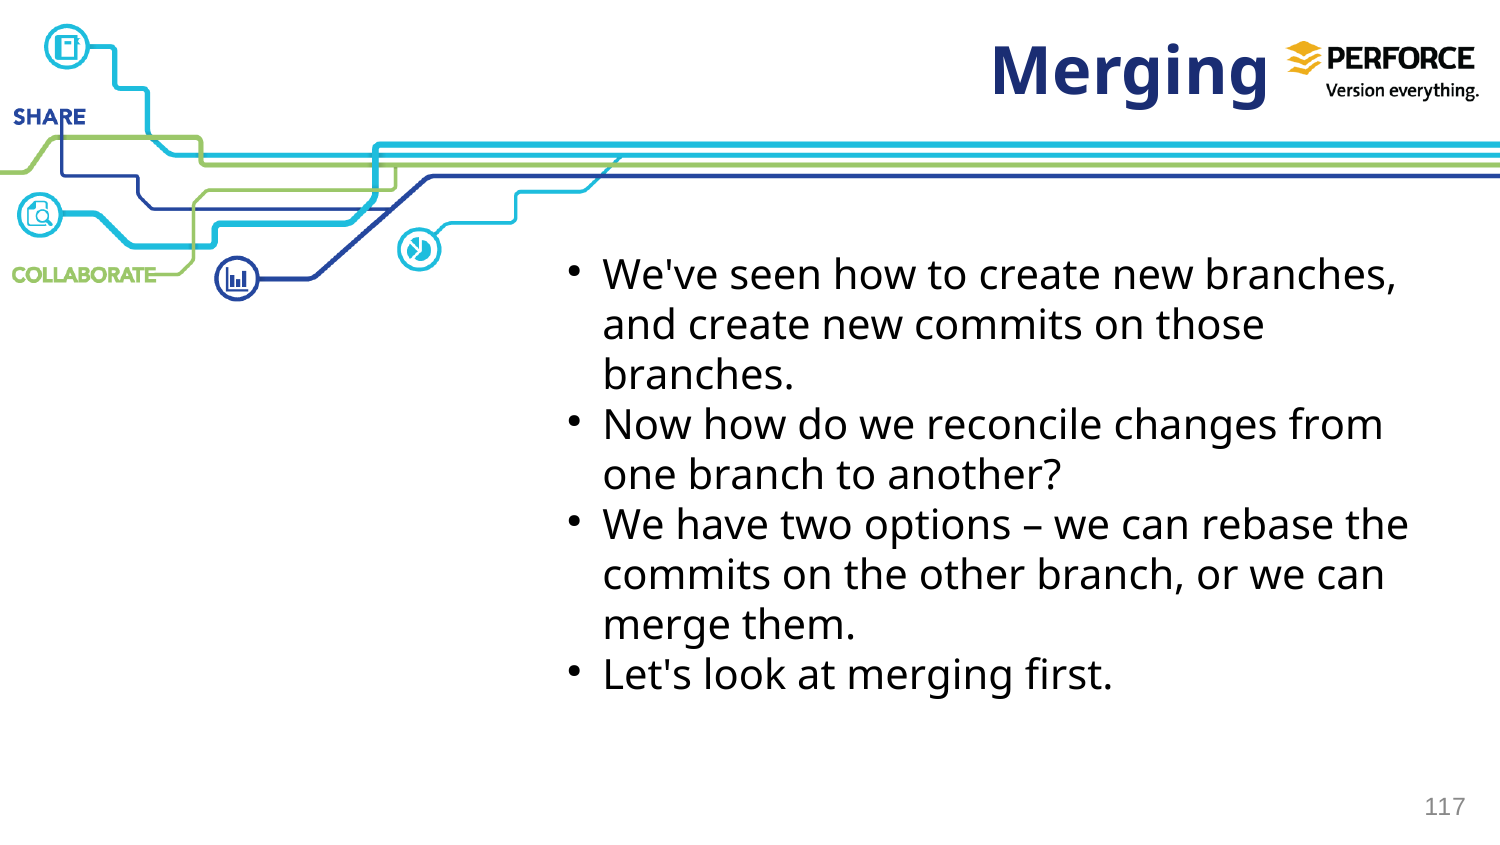

# Merging
We've seen how to create new branches, and create new commits on those branches.
Now how do we reconcile changes from one branch to another?
We have two options – we can rebase the commits on the other branch, or we can merge them.
Let's look at merging first.